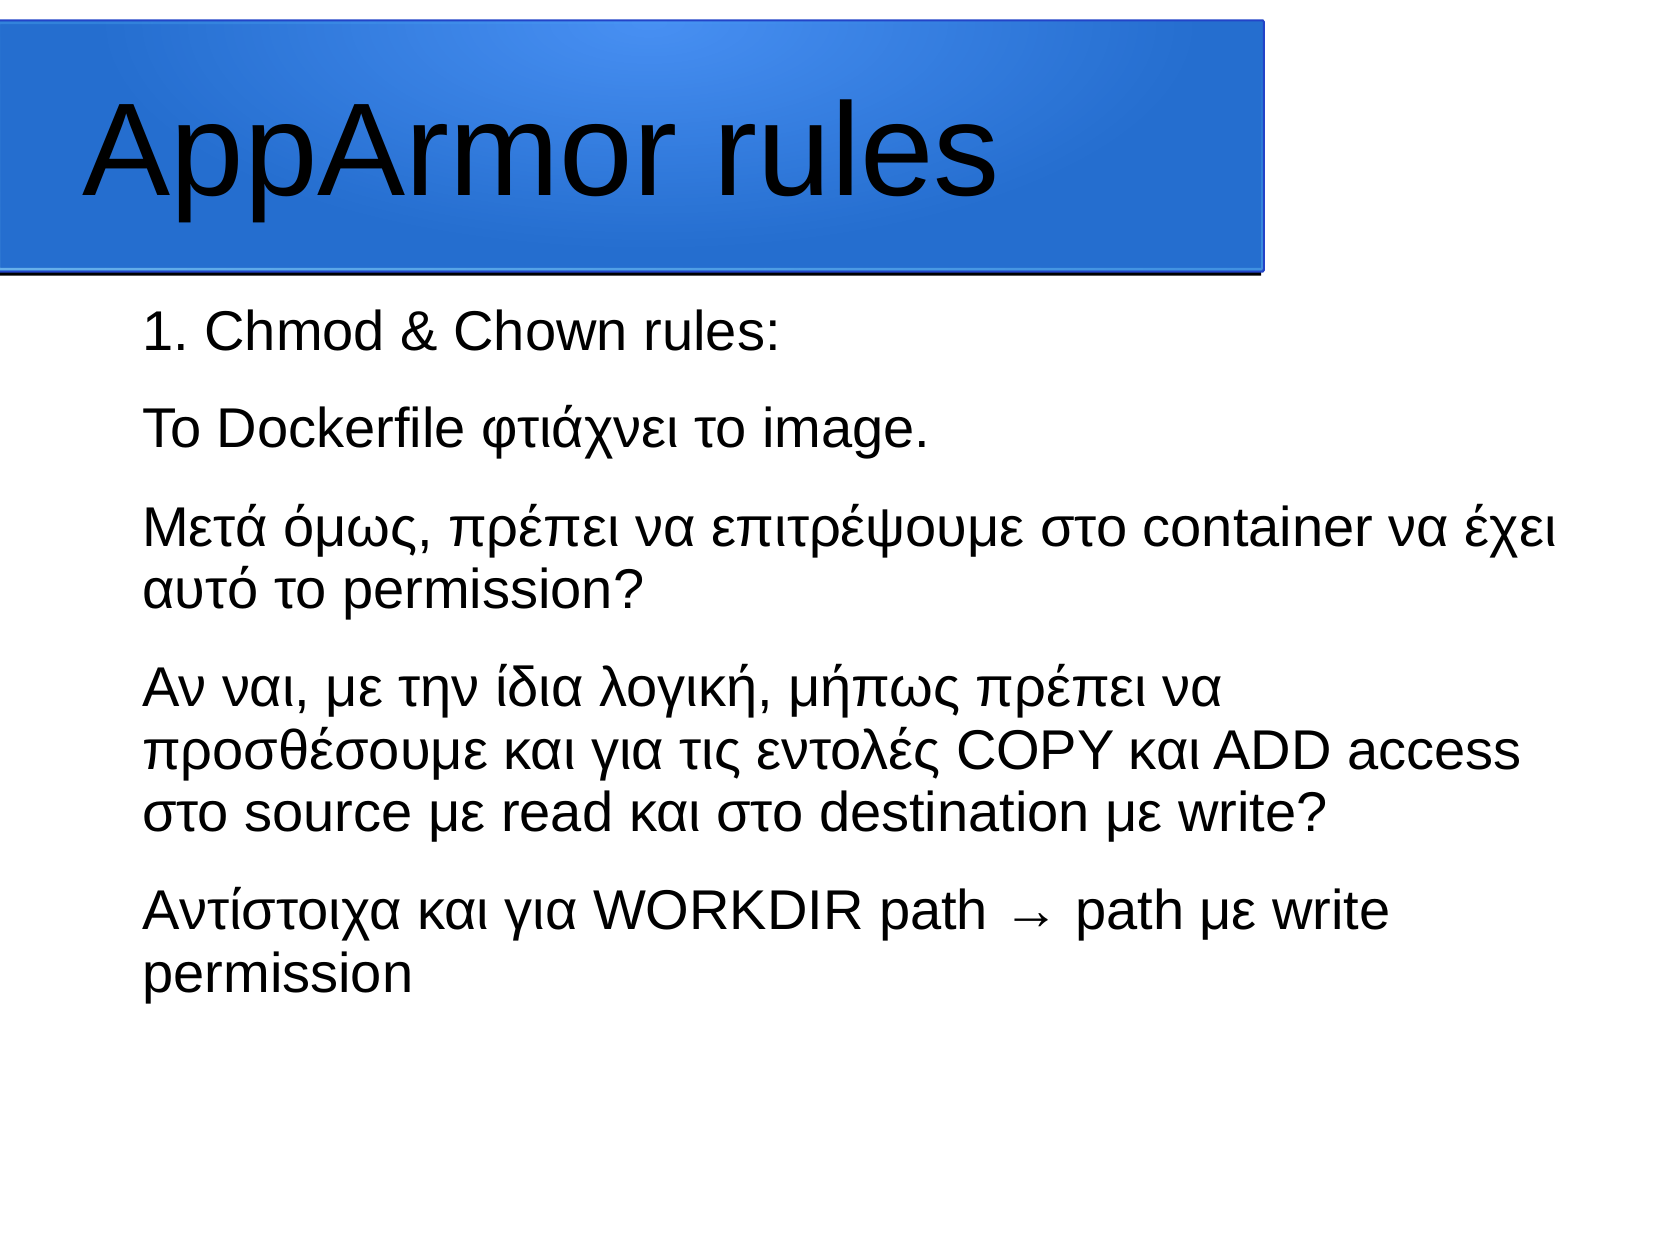

# AppArmor rules
1. Chmod & Chown rules:
Το Dockerfile φτιάχνει το image.
Μετά όμως, πρέπει να επιτρέψουμε στο container να έχει αυτό το permission?
Αν ναι, με την ίδια λογική, μήπως πρέπει να προσθέσουμε και για τις εντολές COPY και ΑDD access στο source με read και στο destination με write?
Aντίστοιχα και για WORKDIR path → path με write permission